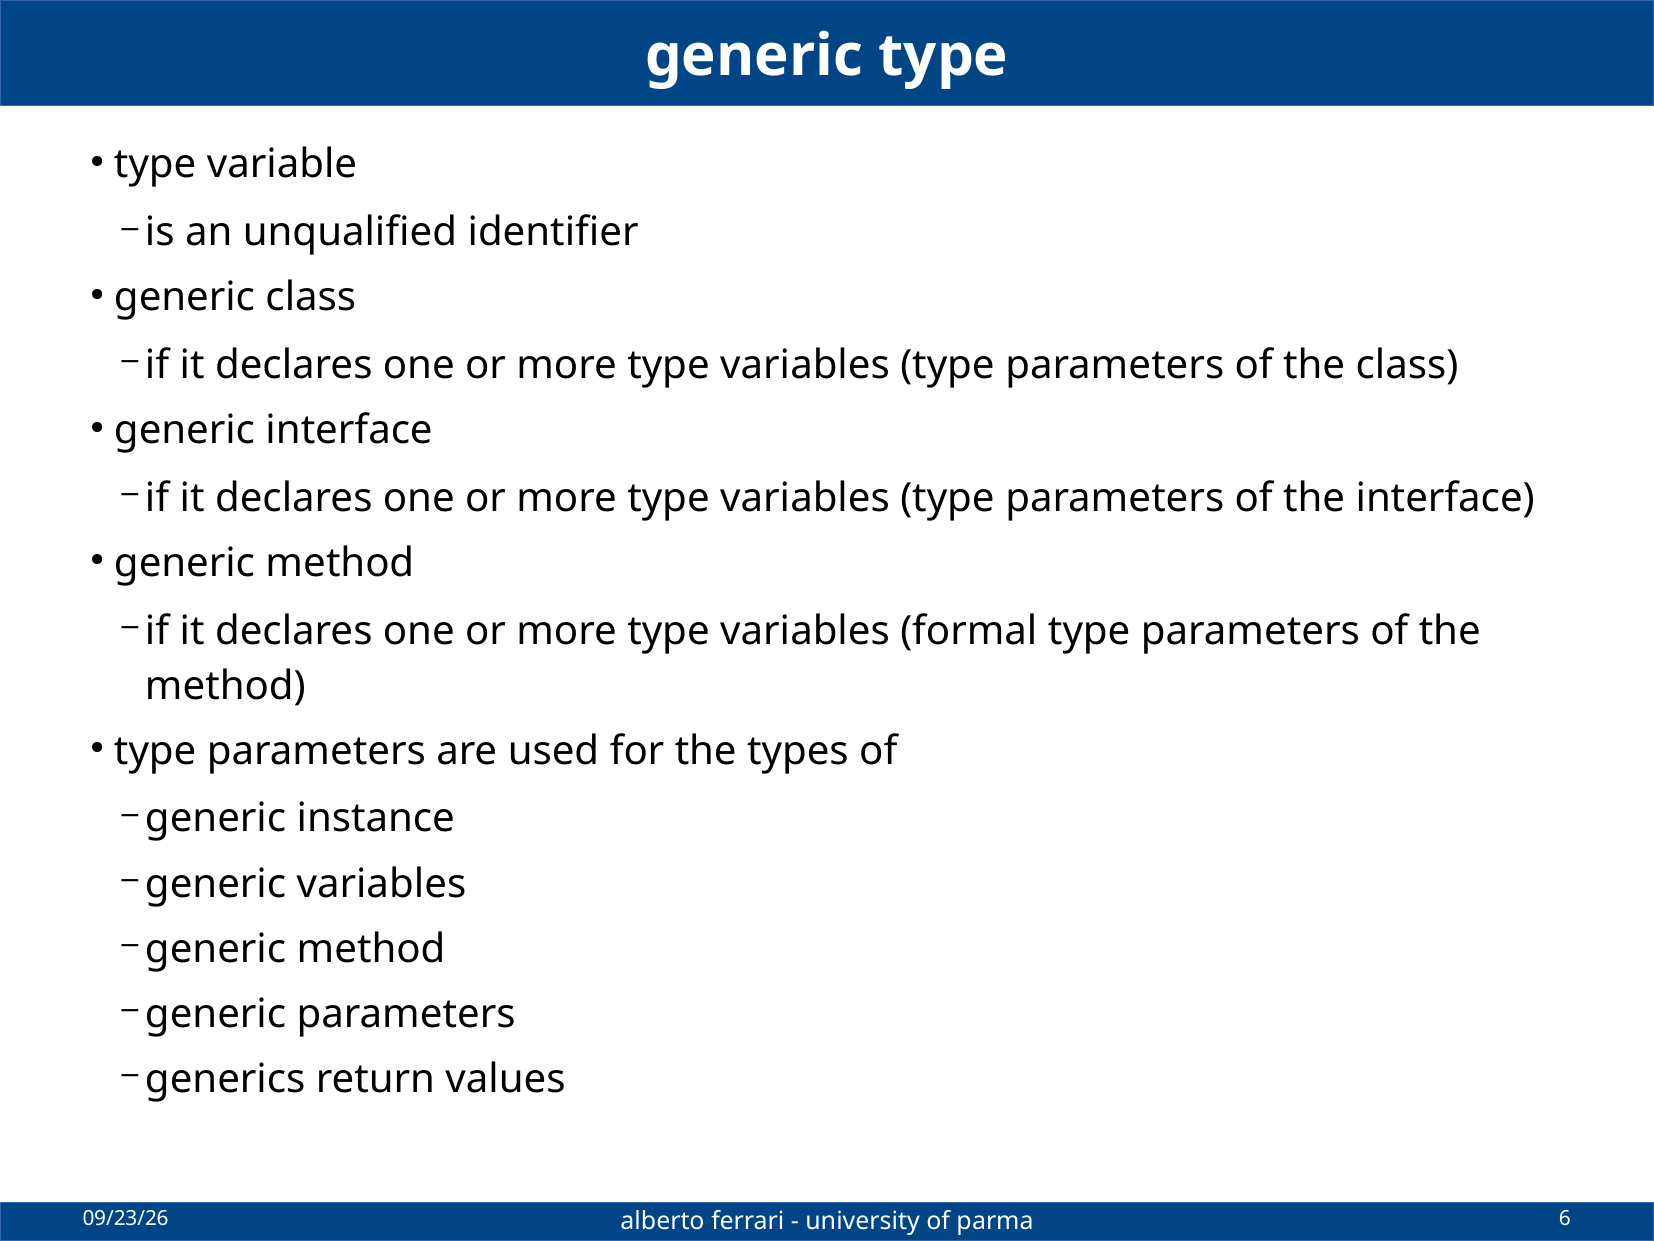

# generic type
type variable
is an unqualified identifier
generic class
if it declares one or more type variables (type parameters of the class)
generic interface
if it declares one or more type variables (type parameters of the interface)
generic method
if it declares one or more type variables (formal type parameters of the method)
type parameters are used for the types of
generic instance
generic variables
generic method
generic parameters
generics return values
alberto ferrari - university of parma
6